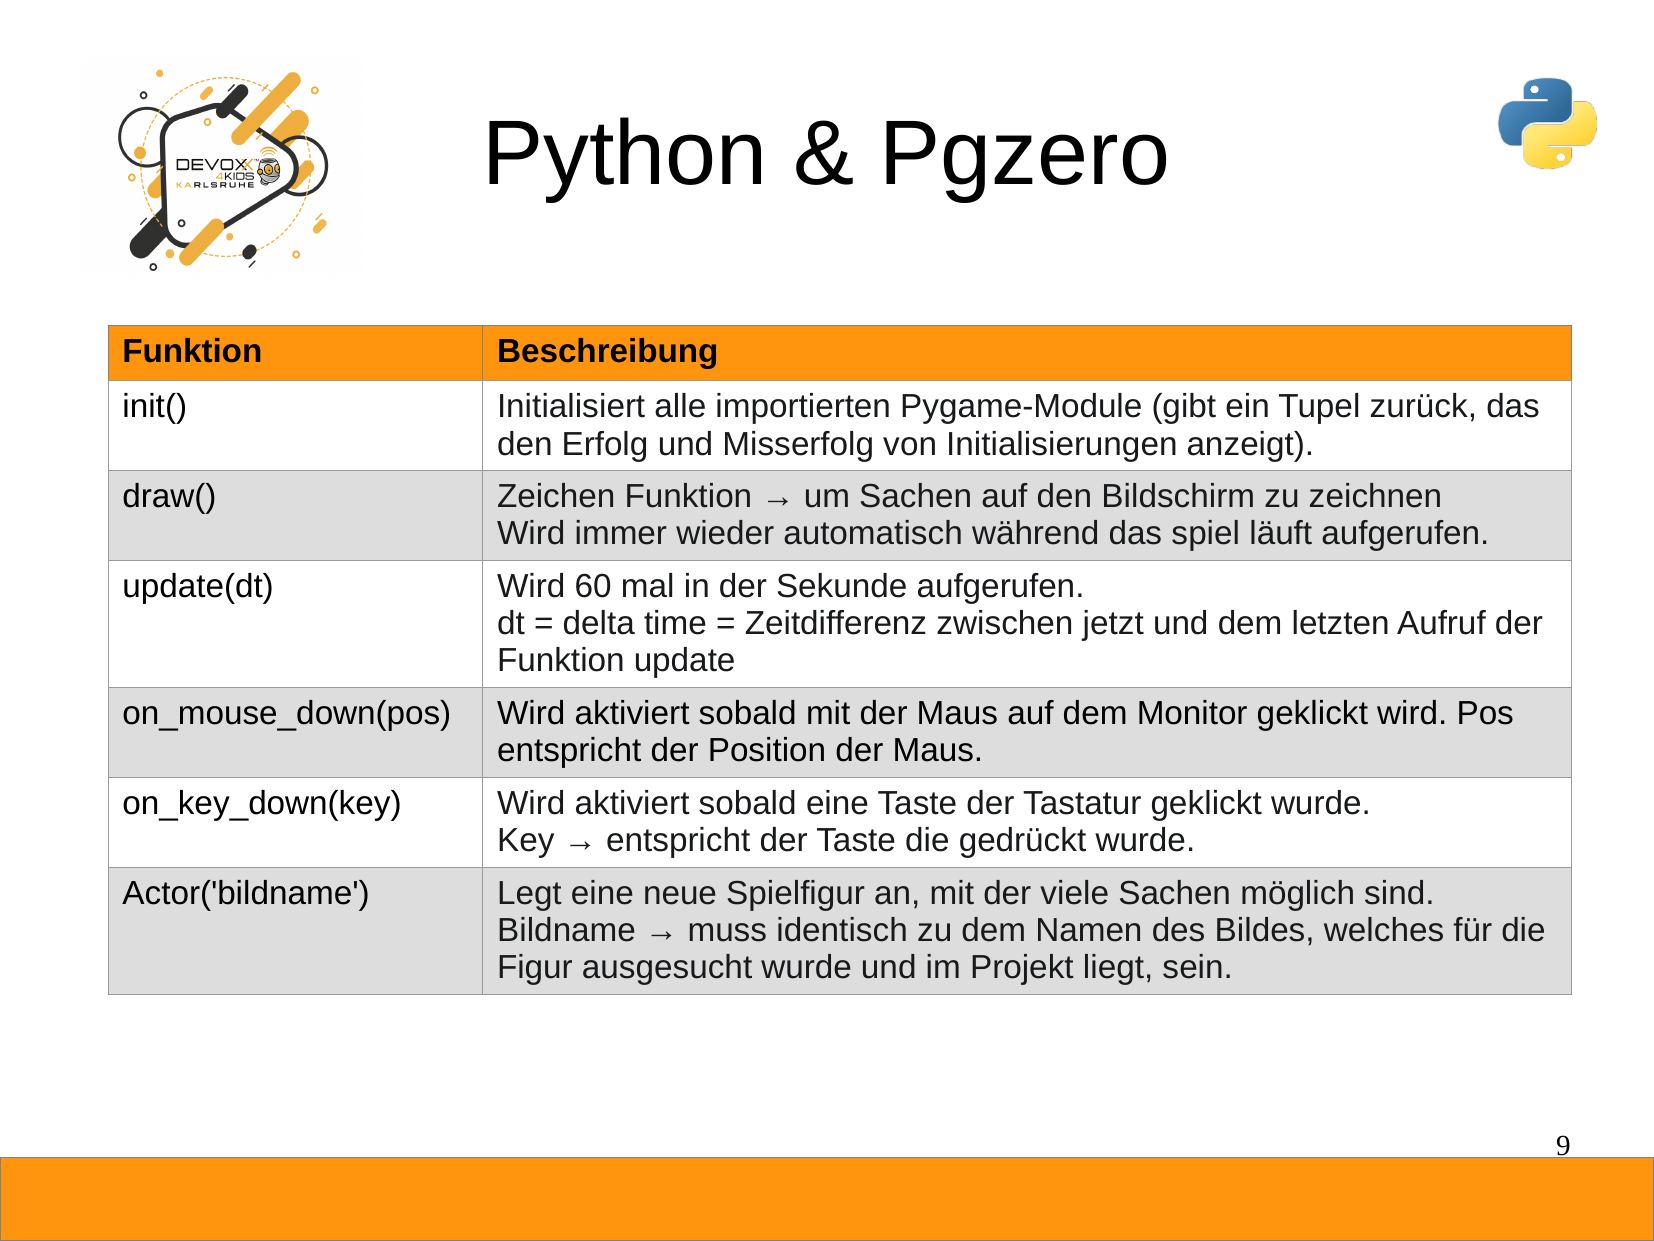

# Python & Pgzero
| Funktion | Beschreibung |
| --- | --- |
| init() | Initialisiert alle importierten Pygame-Module (gibt ein Tupel zurück, das den Erfolg und Misserfolg von Initialisierungen anzeigt). |
| draw() | Zeichen Funktion → um Sachen auf den Bildschirm zu zeichnen Wird immer wieder automatisch während das spiel läuft aufgerufen. |
| update(dt) | Wird 60 mal in der Sekunde aufgerufen. dt = delta time = Zeitdifferenz zwischen jetzt und dem letzten Aufruf der Funktion update |
| on\_mouse\_down(pos) | Wird aktiviert sobald mit der Maus auf dem Monitor geklickt wird. Pos entspricht der Position der Maus. |
| on\_key\_down(key) | Wird aktiviert sobald eine Taste der Tastatur geklickt wurde. Key → entspricht der Taste die gedrückt wurde. |
| Actor('bildname') | Legt eine neue Spielfigur an, mit der viele Sachen möglich sind. Bildname → muss identisch zu dem Namen des Bildes, welches für die Figur ausgesucht wurde und im Projekt liegt, sein. |
9